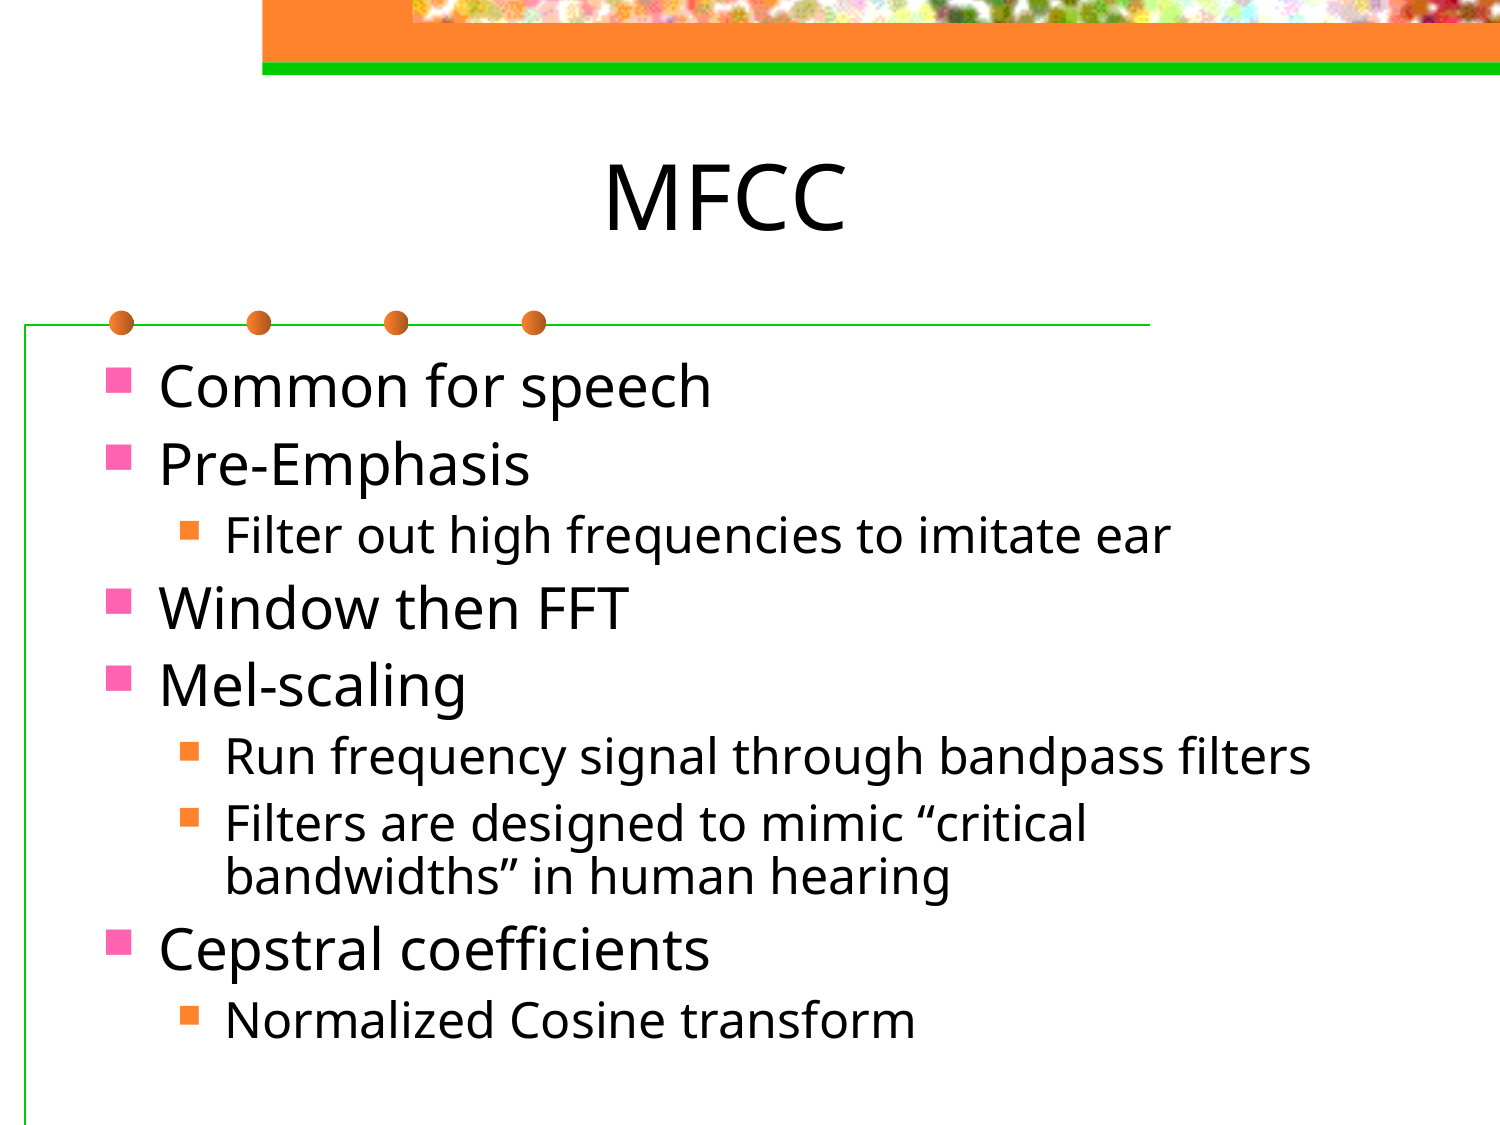

# MFCC
Common for speech
Pre-Emphasis
Filter out high frequencies to imitate ear
Window then FFT
Mel-scaling
Run frequency signal through bandpass filters
Filters are designed to mimic “critical bandwidths” in human hearing
Cepstral coefficients
Normalized Cosine transform